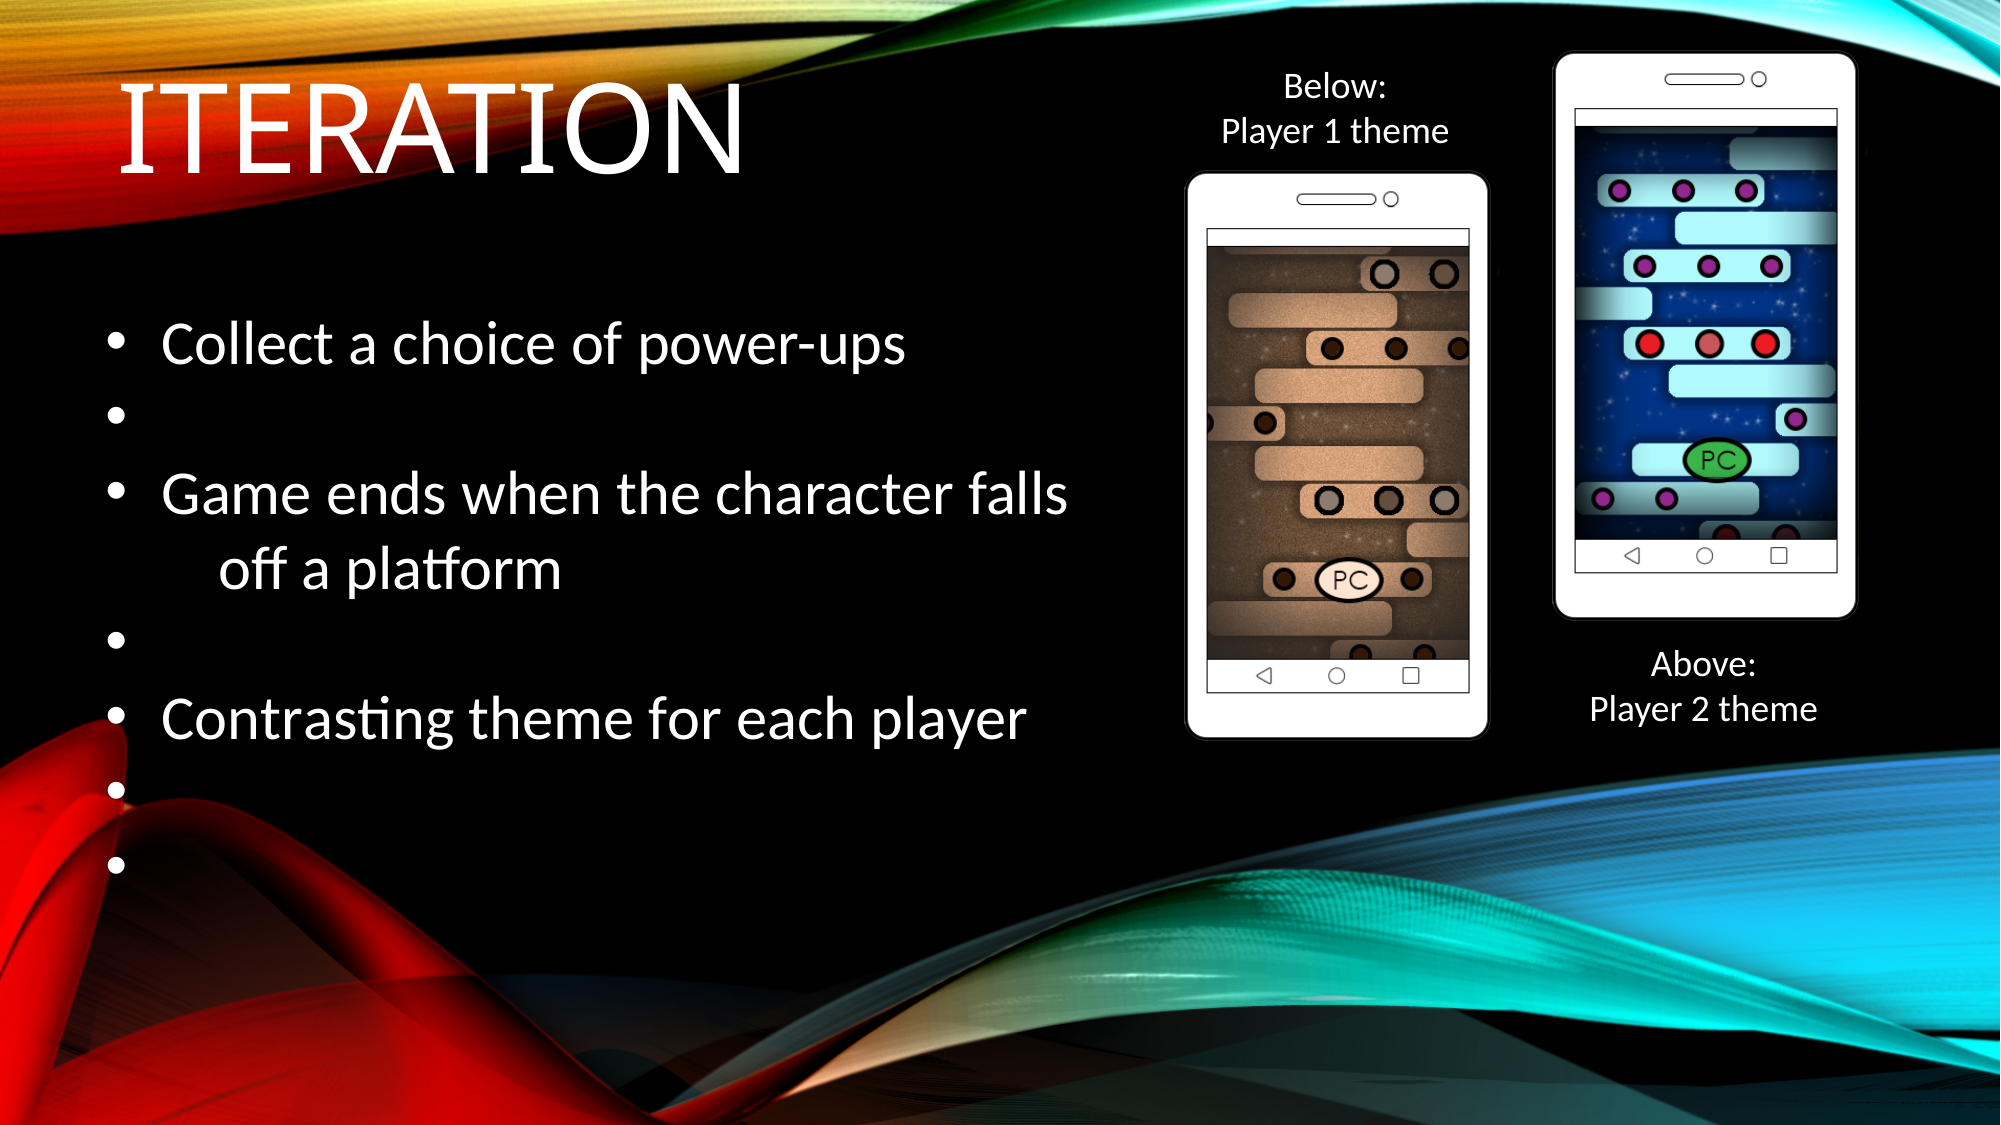

Below:
Player 1 theme
# Iteration
Collect a choice of power-ups
Game ends when the character falls off a platform
Contrasting theme for each player
Above:
Player 2 theme